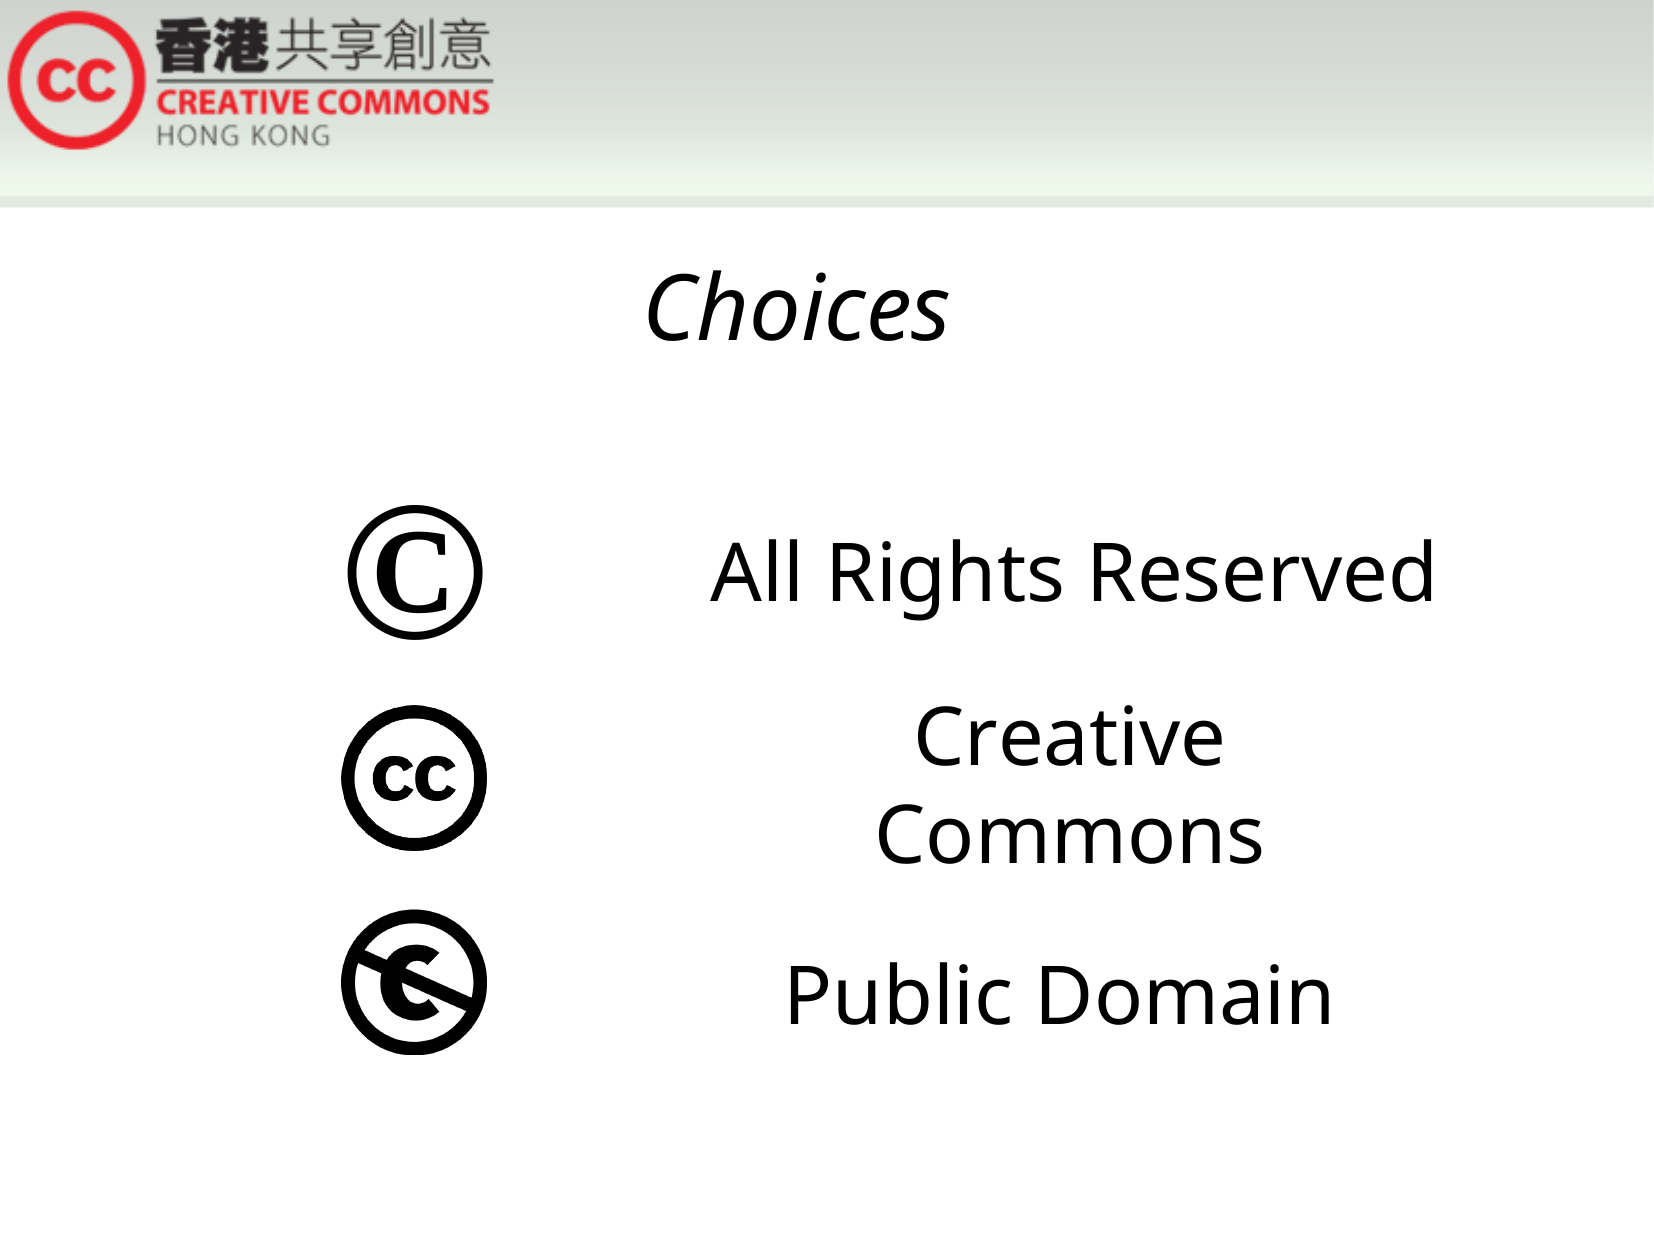

Choices
©
All Rights Reserved
Creative Commons
Public Domain